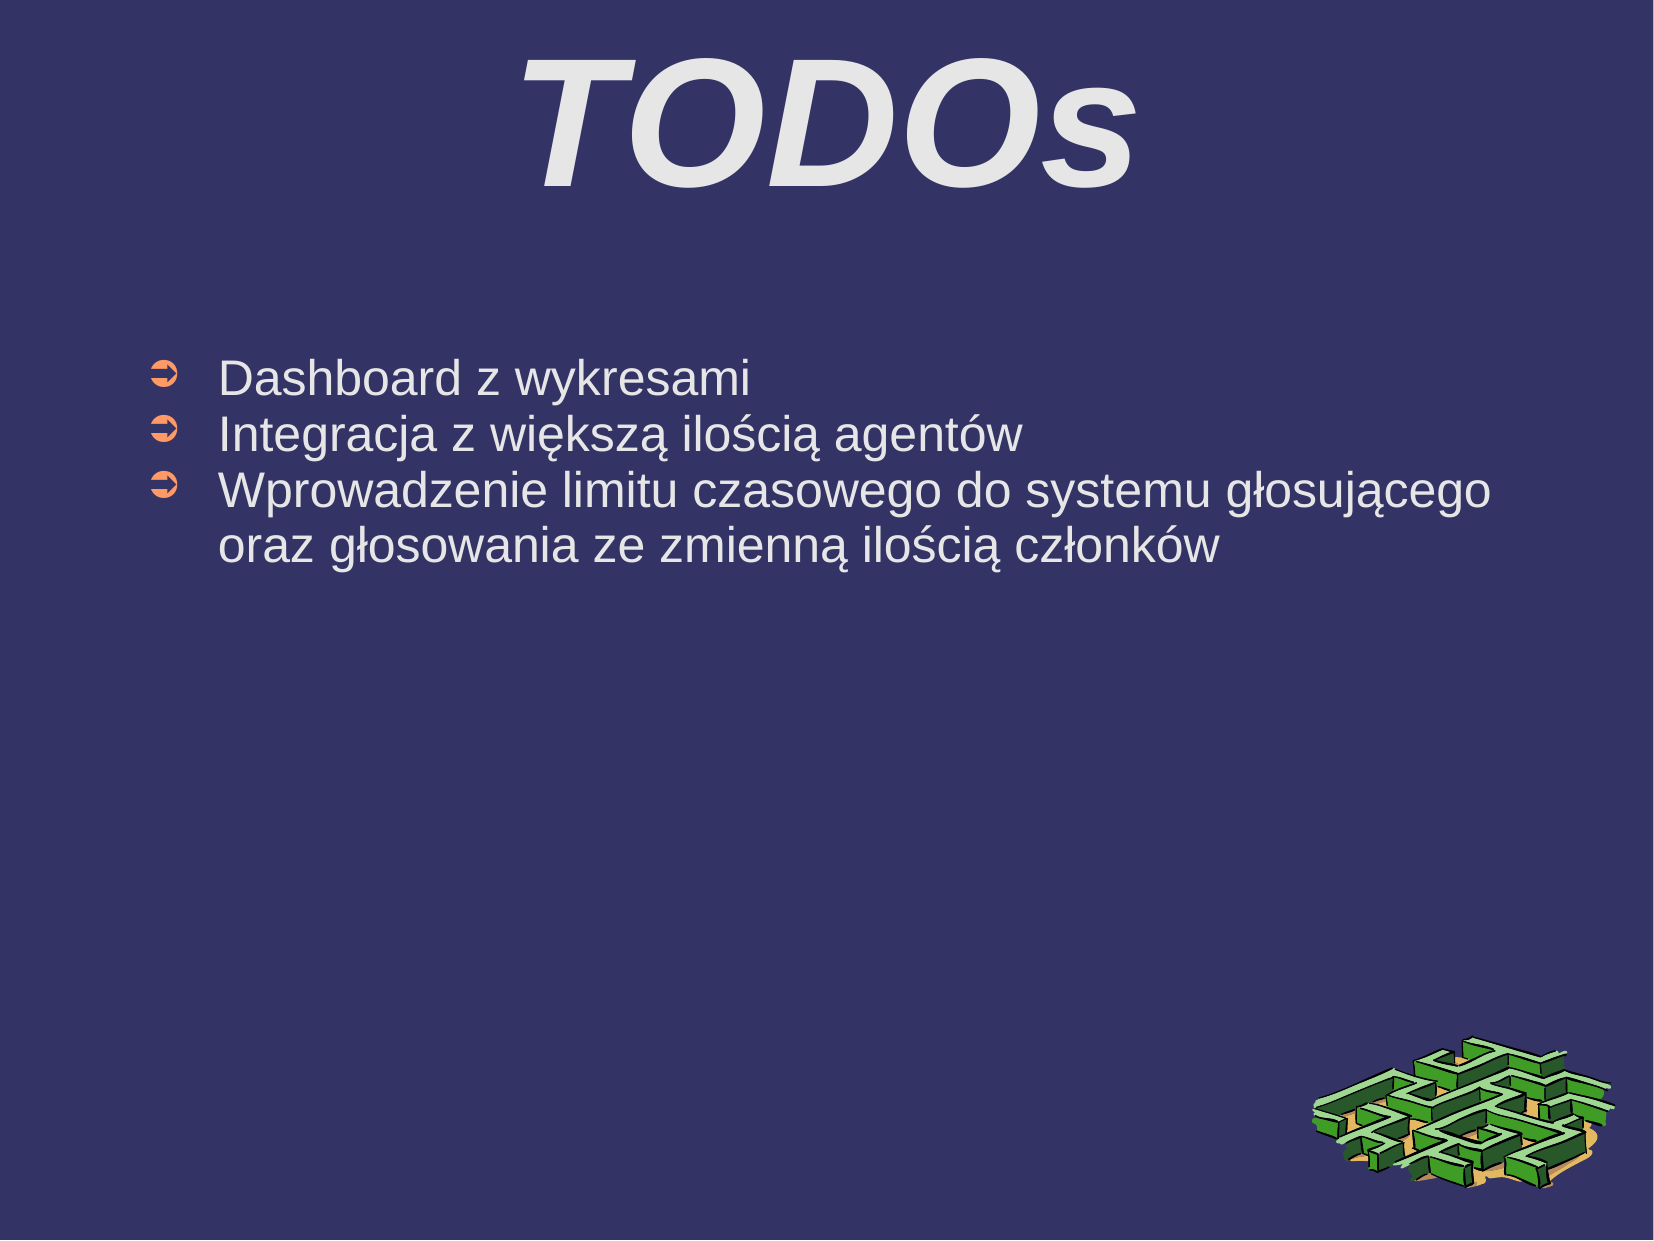

# TODOs
Dashboard z wykresami
Integracja z większą ilością agentów
Wprowadzenie limitu czasowego do systemu głosującego
oraz głosowania ze zmienną ilością członków